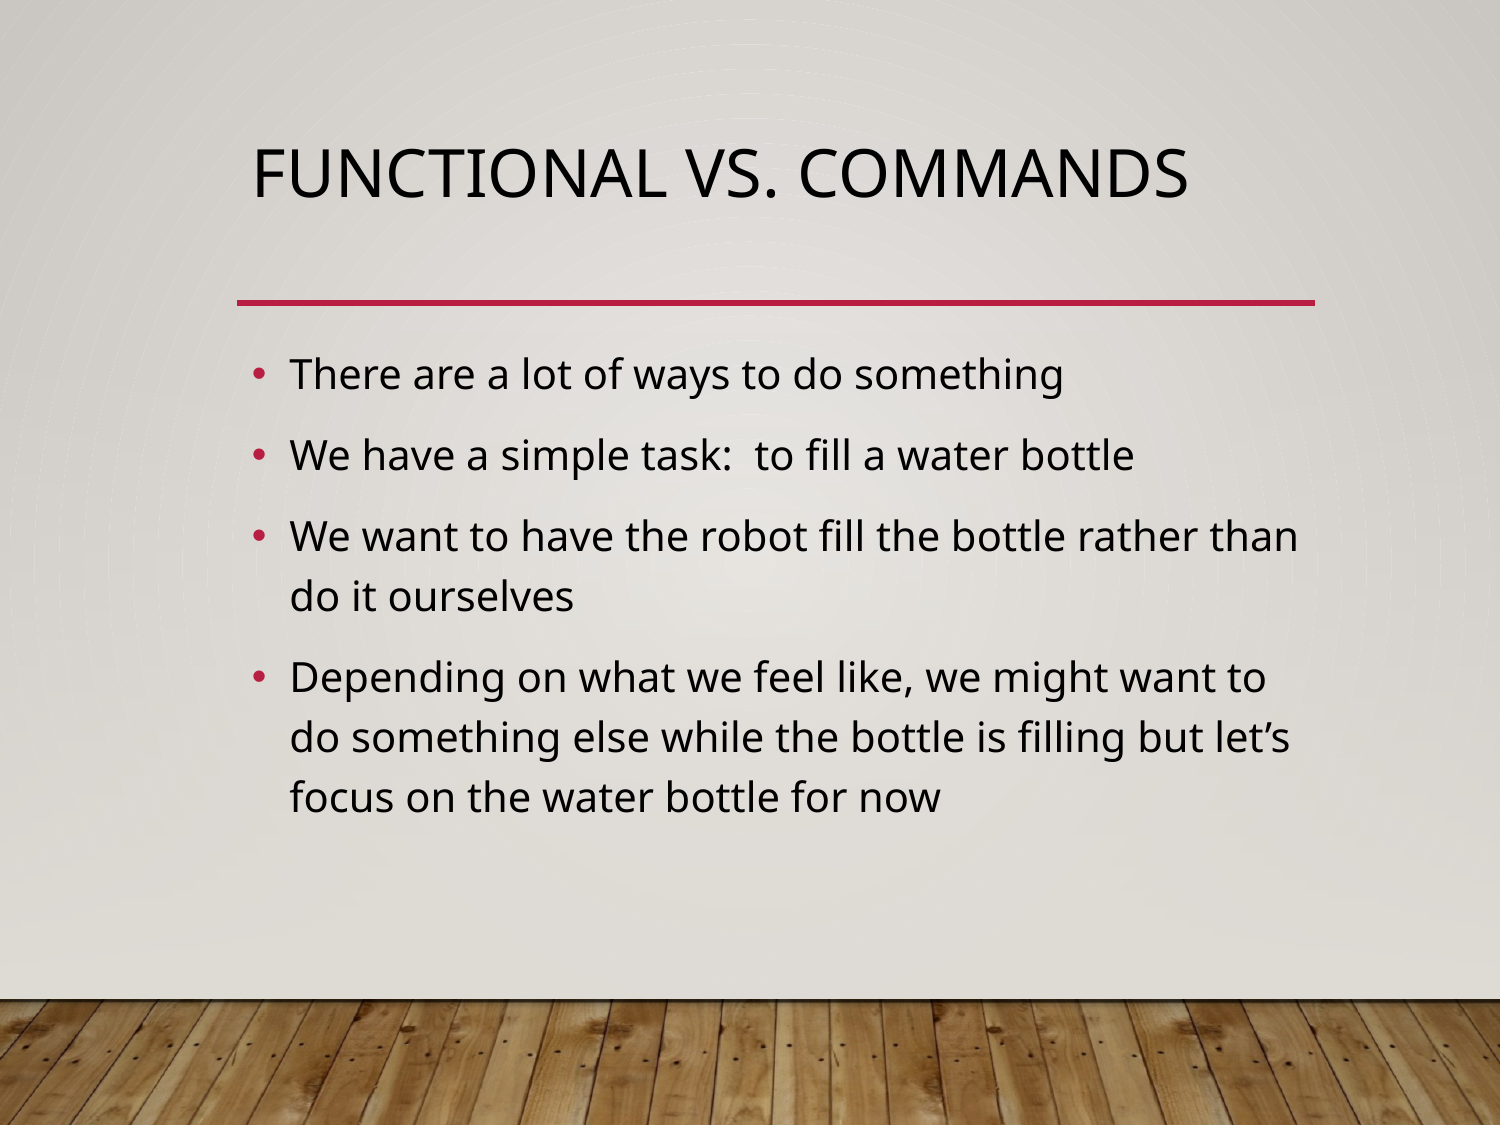

# Functional vs. Commands
There are a lot of ways to do something
We have a simple task: to fill a water bottle
We want to have the robot fill the bottle rather than do it ourselves
Depending on what we feel like, we might want to do something else while the bottle is filling but let’s focus on the water bottle for now